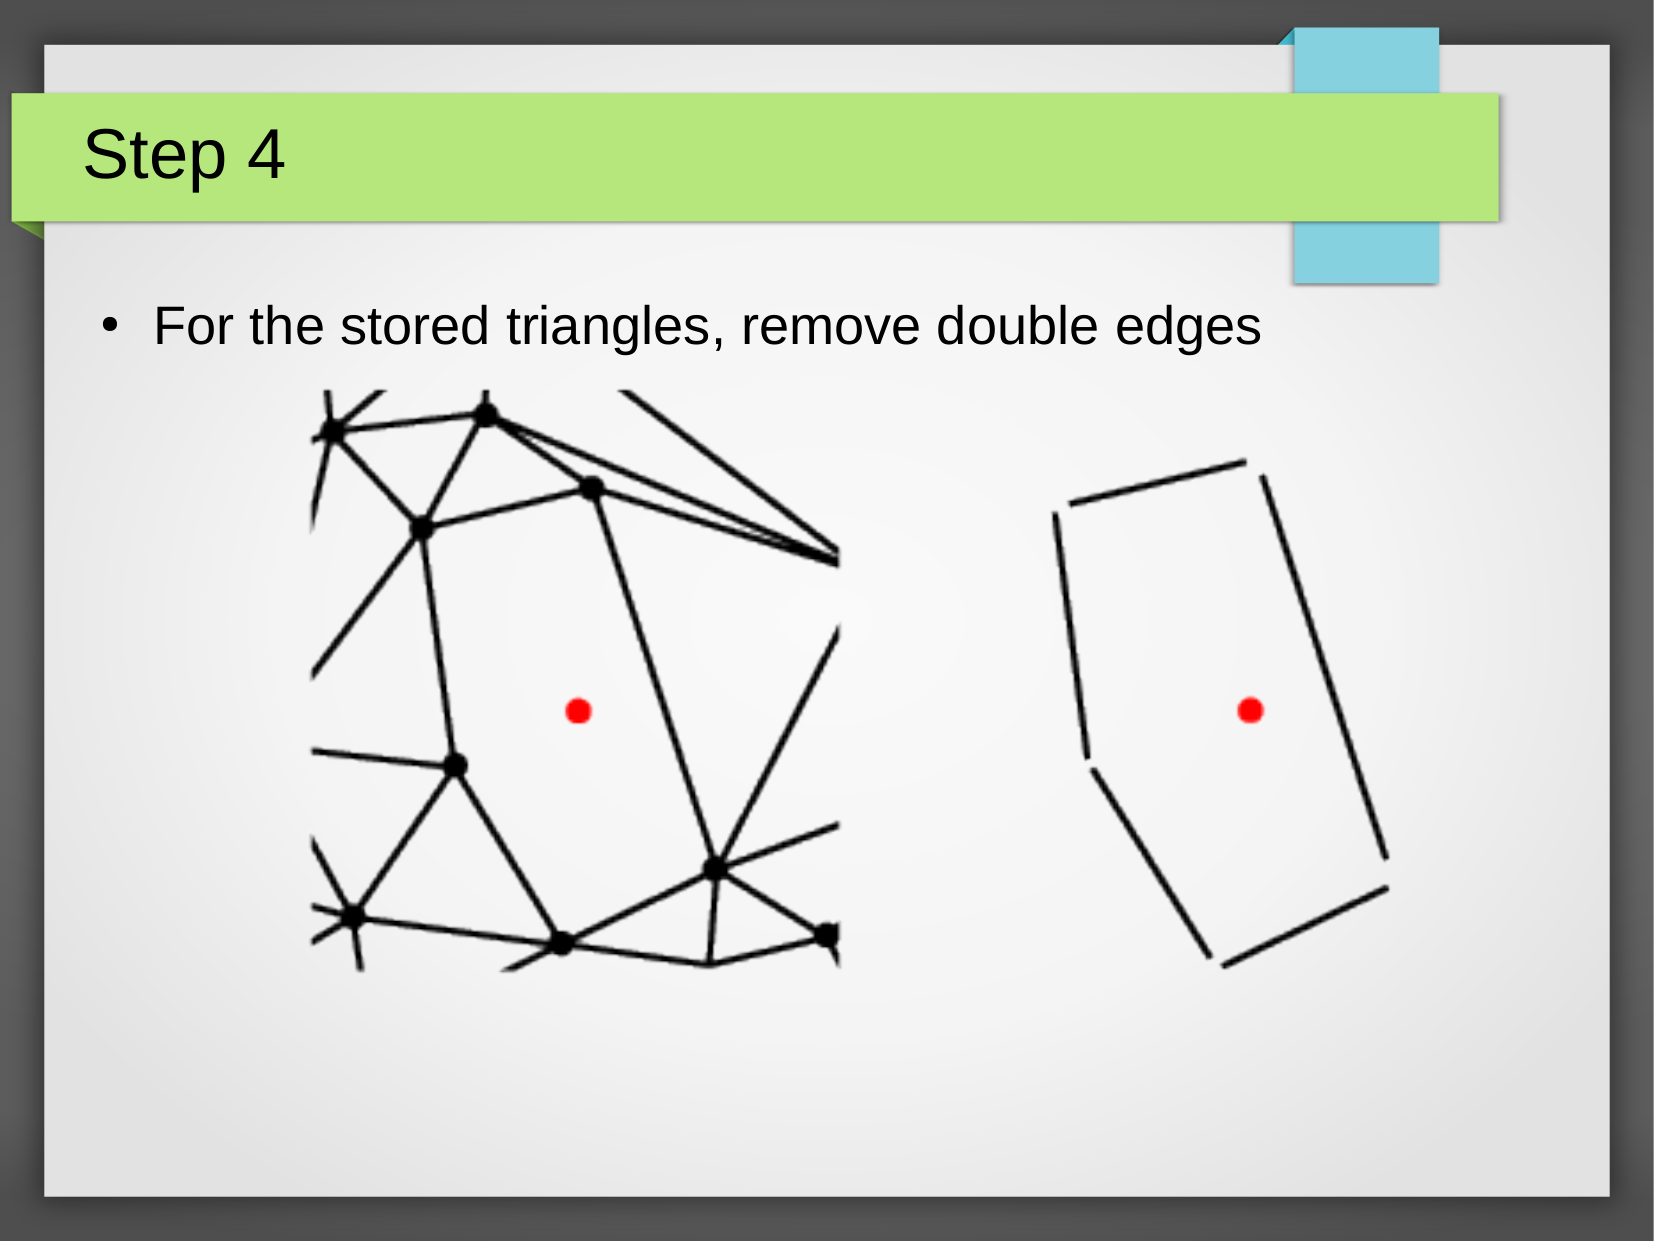

# Step 4
For the stored triangles, remove double edges